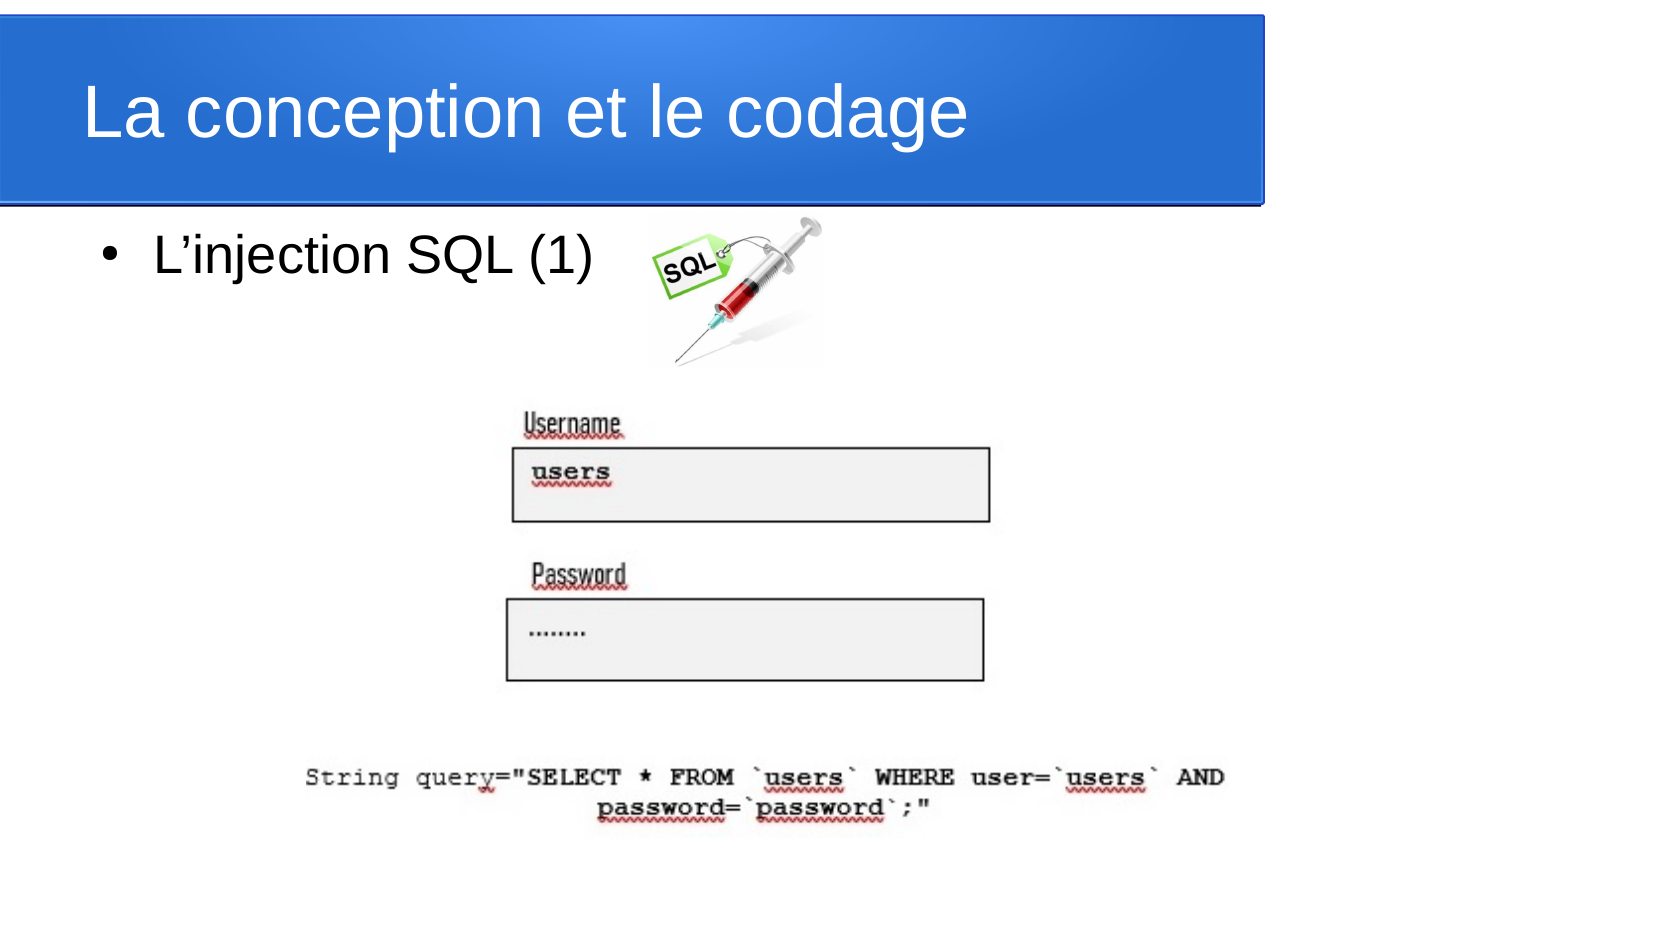

# La conception et le codage
L’injection SQL (1)